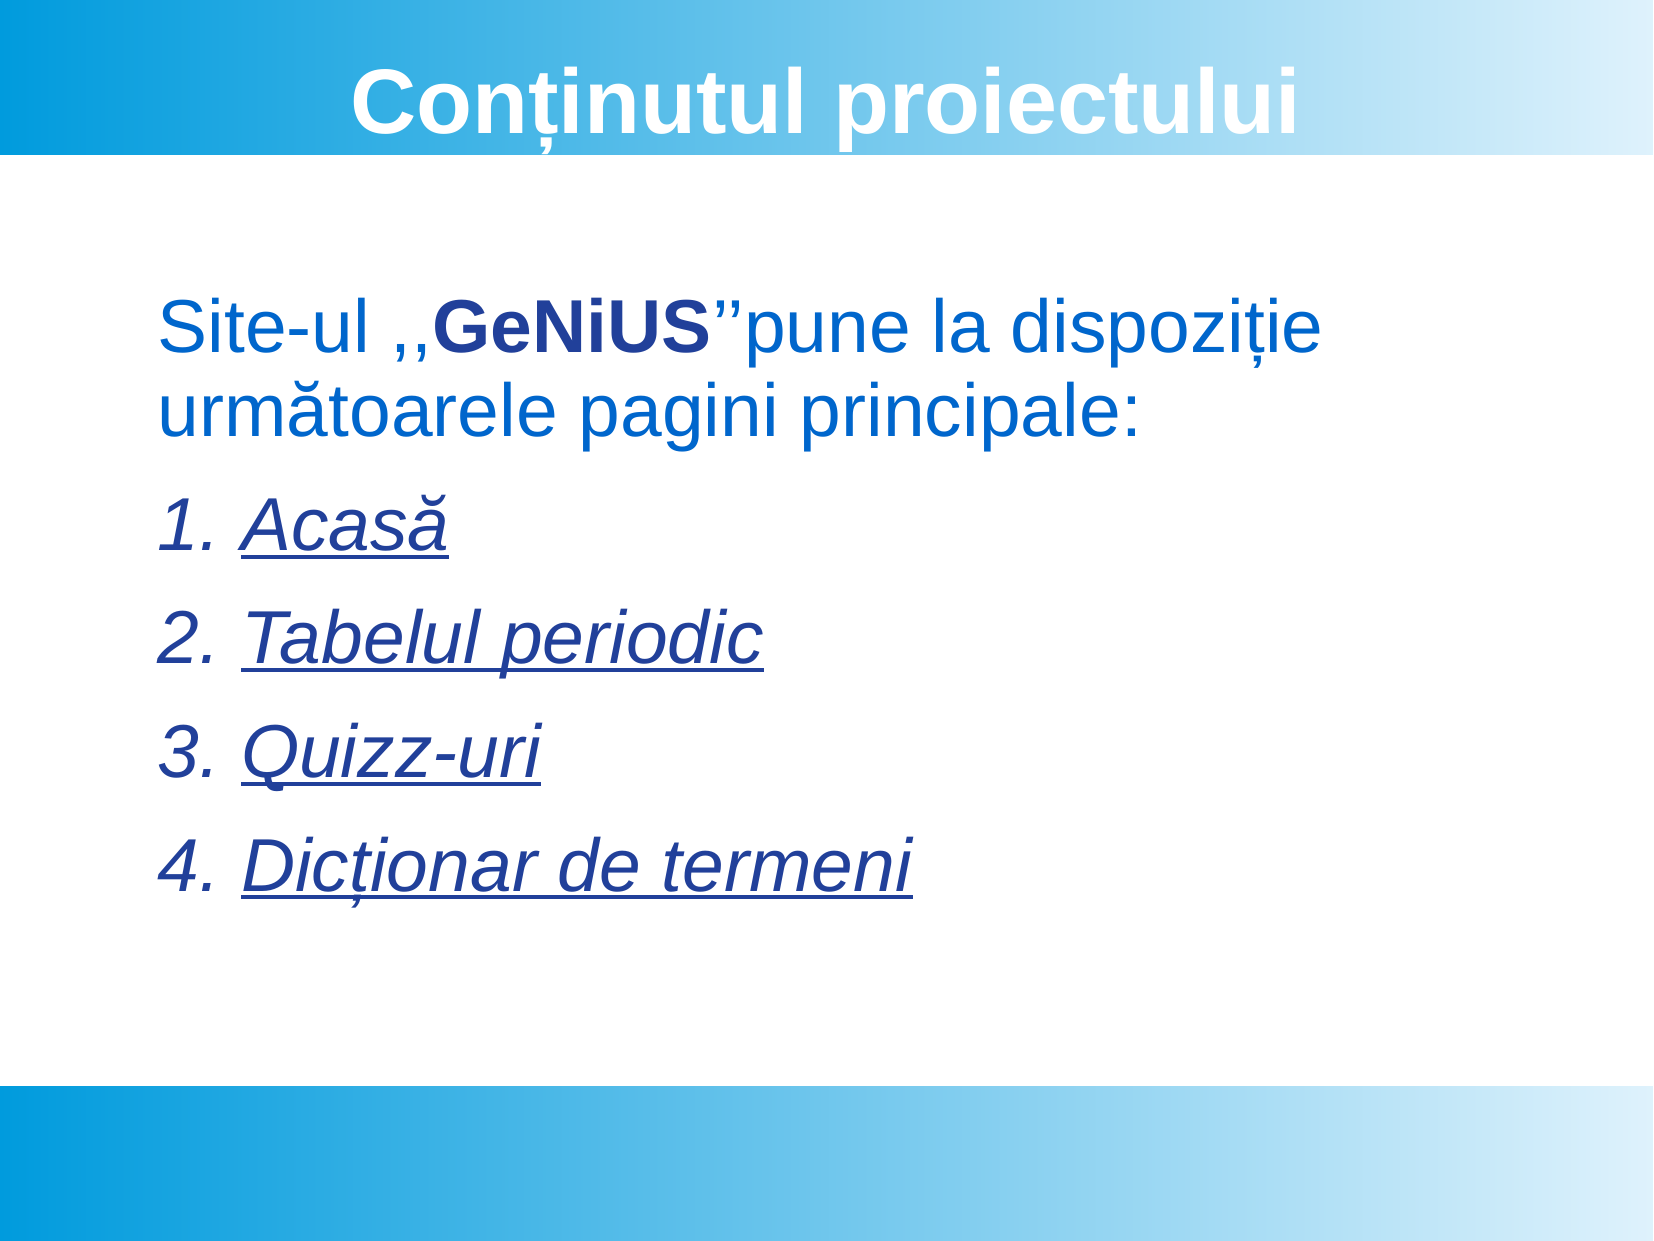

# Conținutul proiectului
Site-ul ,,GeNiUS’’pune la dispoziție următoarele pagini principale:
1. Acasă
2. Tabelul periodic
3. Quizz-uri
4. Dicționar de termeni